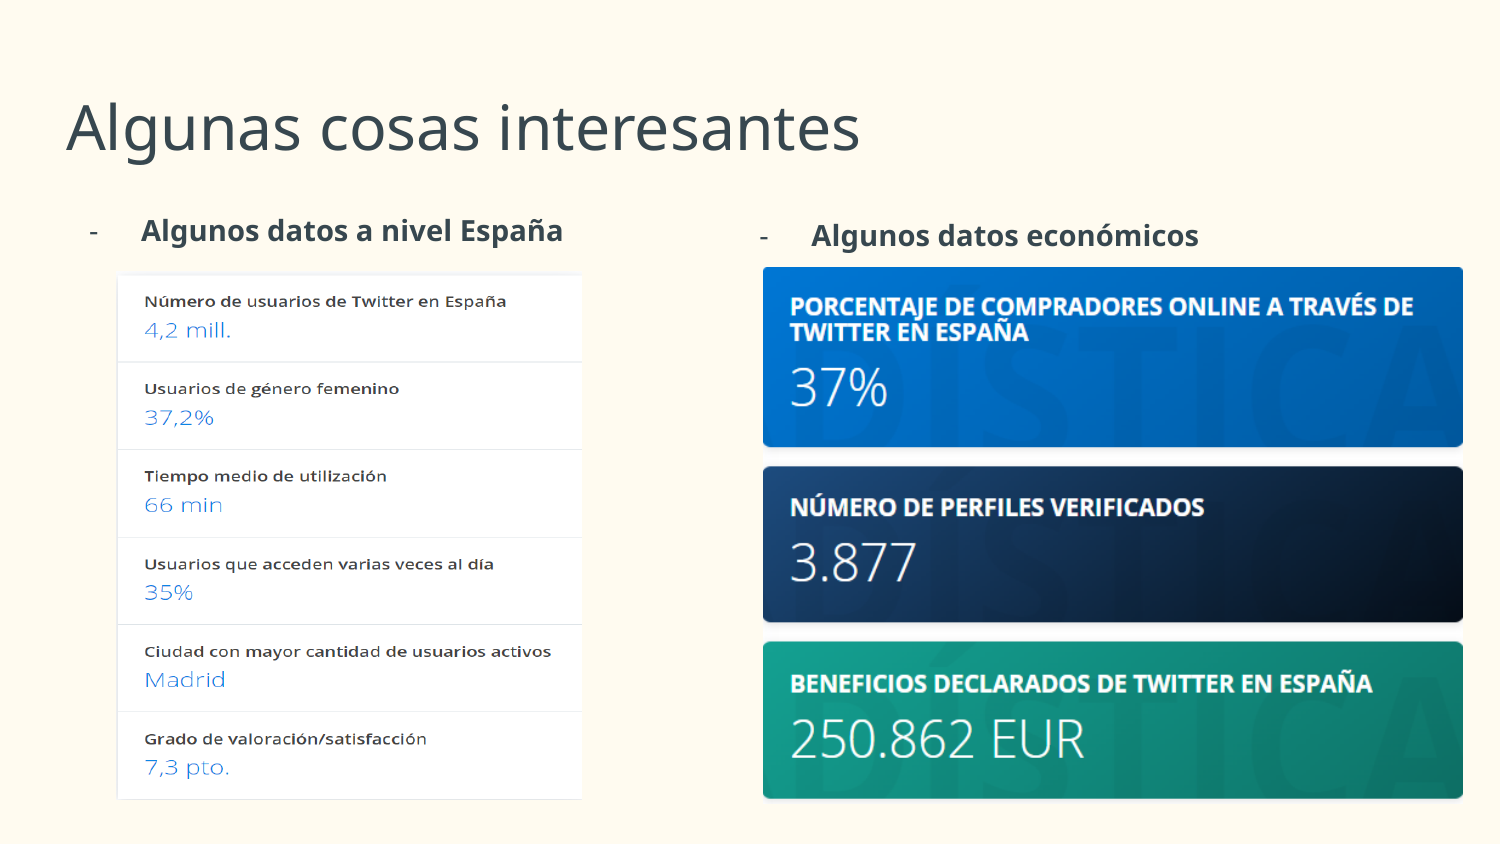

# Algunas cosas interesantes
Algunos datos a nivel España
Algunos datos económicos